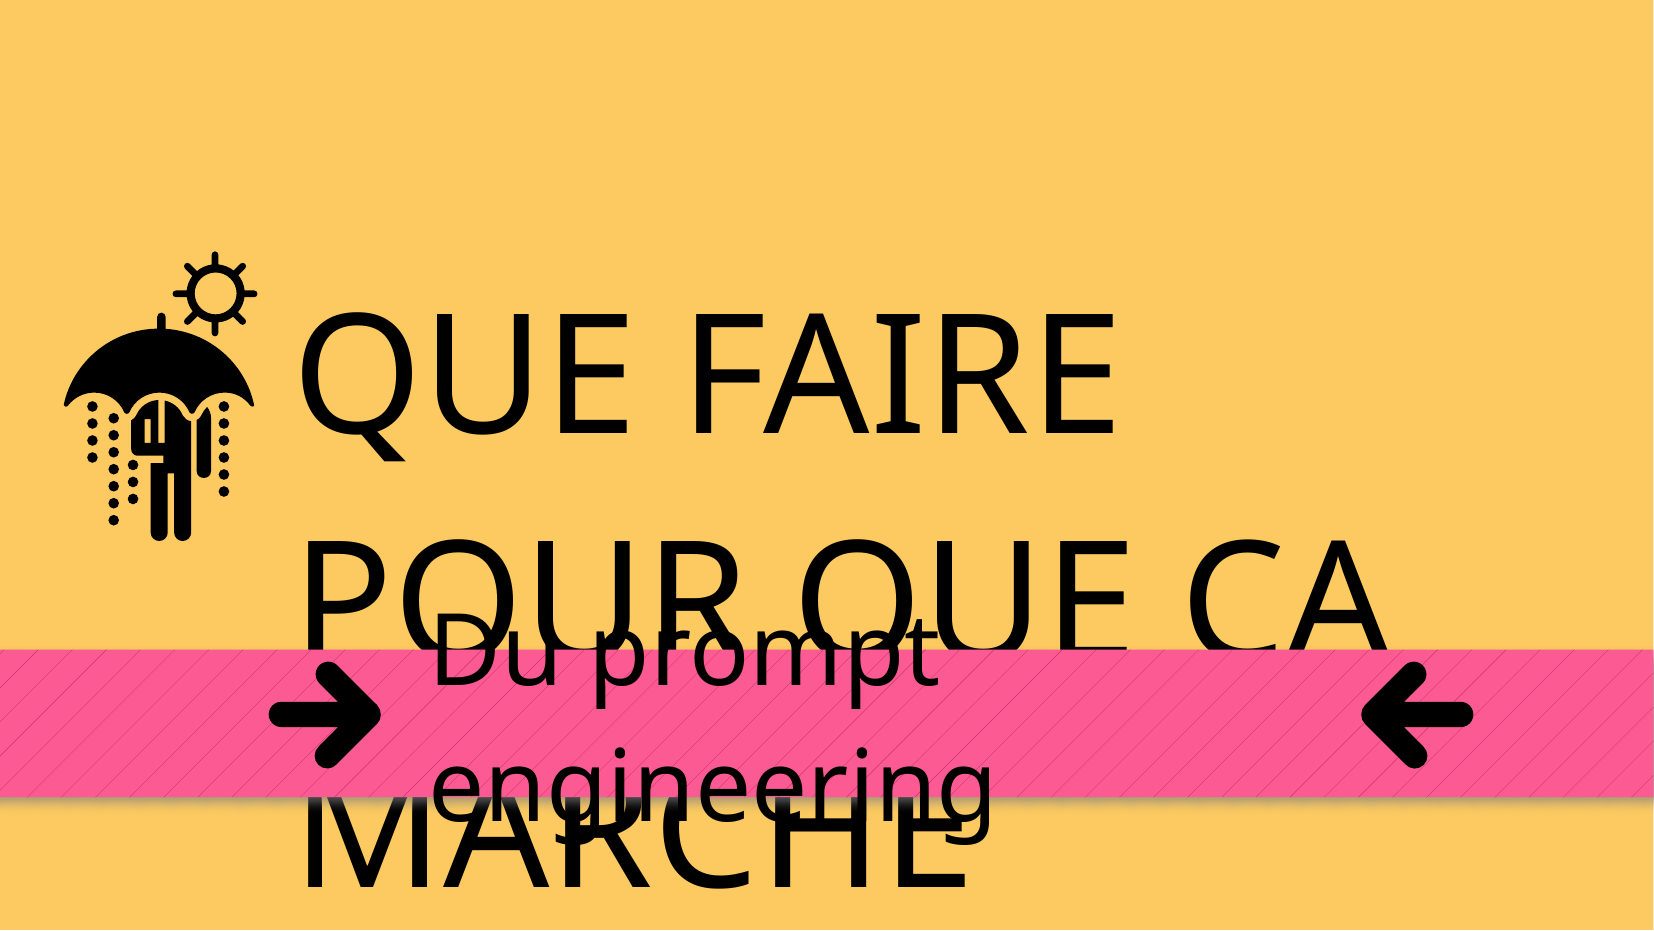

Que faire pour que ça marche quand même ?
Du prompt engineering